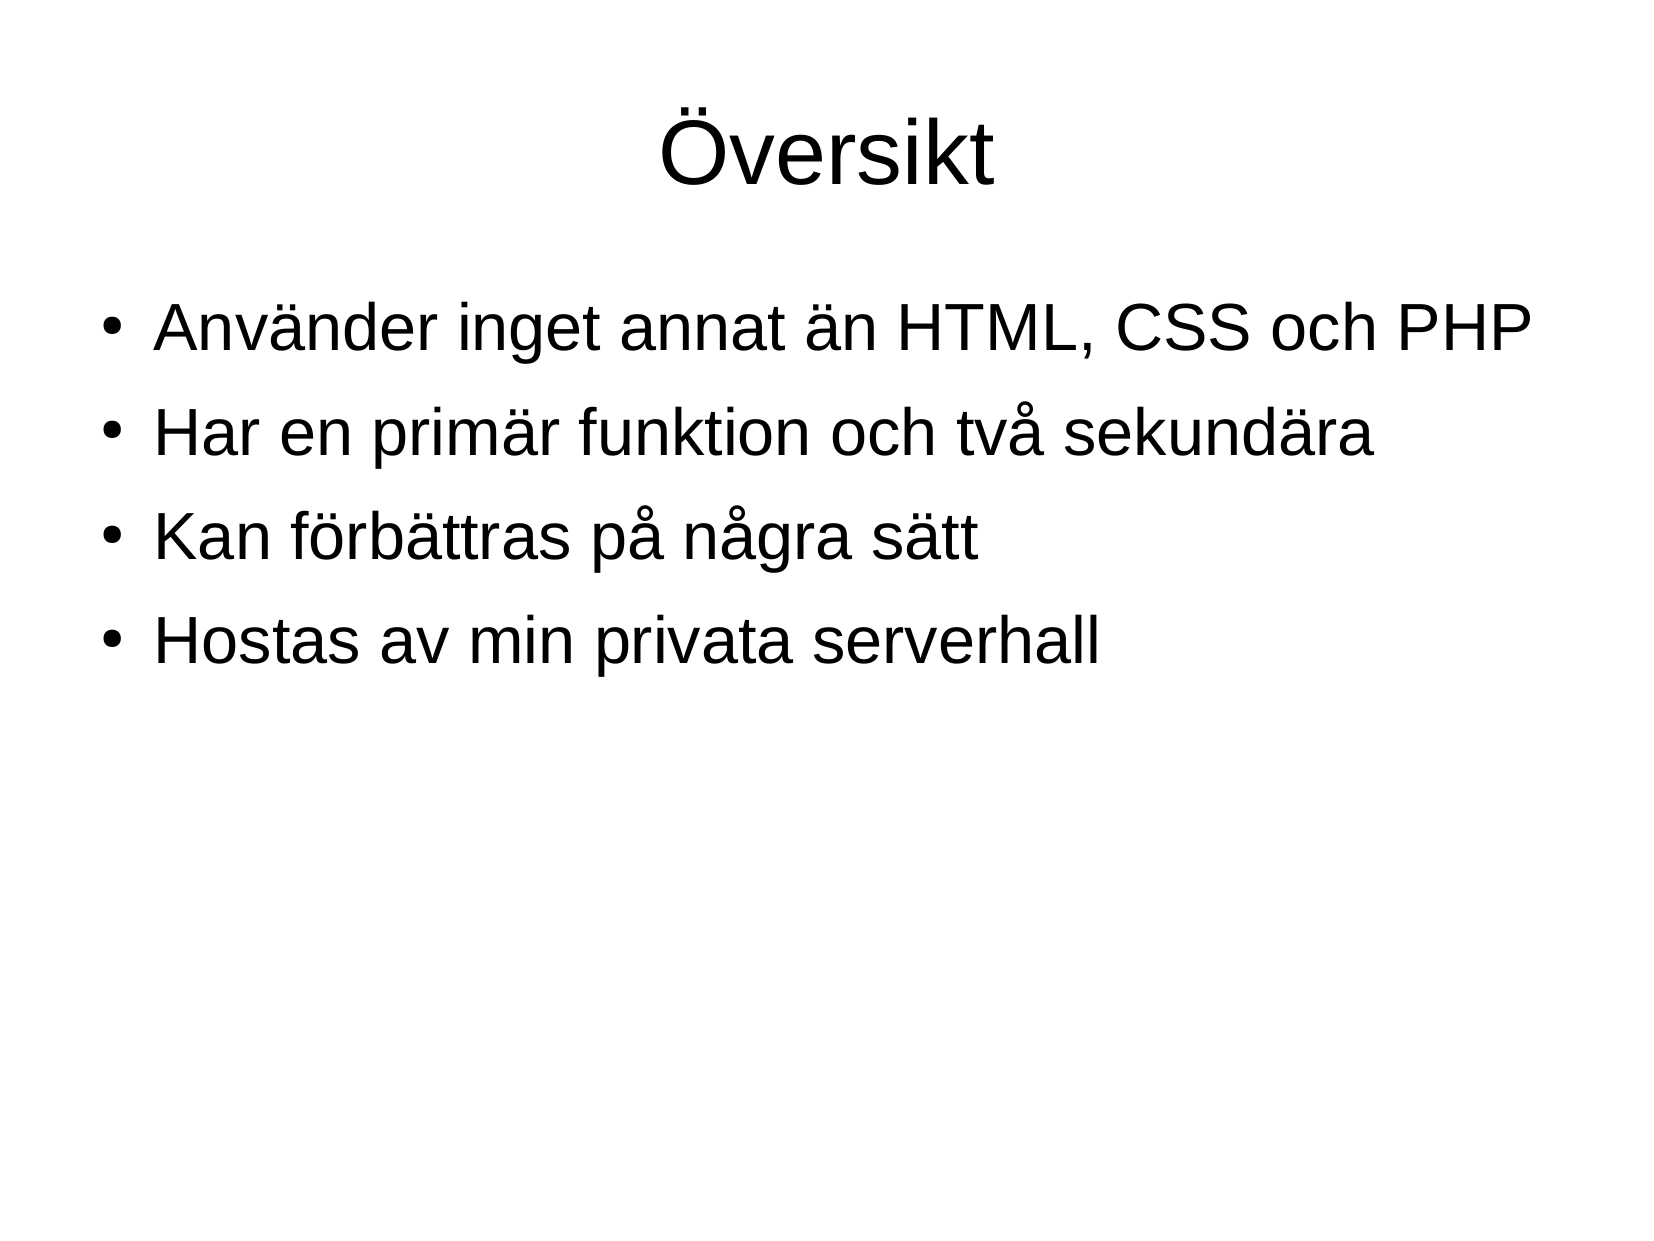

# Översikt
Använder inget annat än HTML, CSS och PHP
Har en primär funktion och två sekundära
Kan förbättras på några sätt
Hostas av min privata serverhall